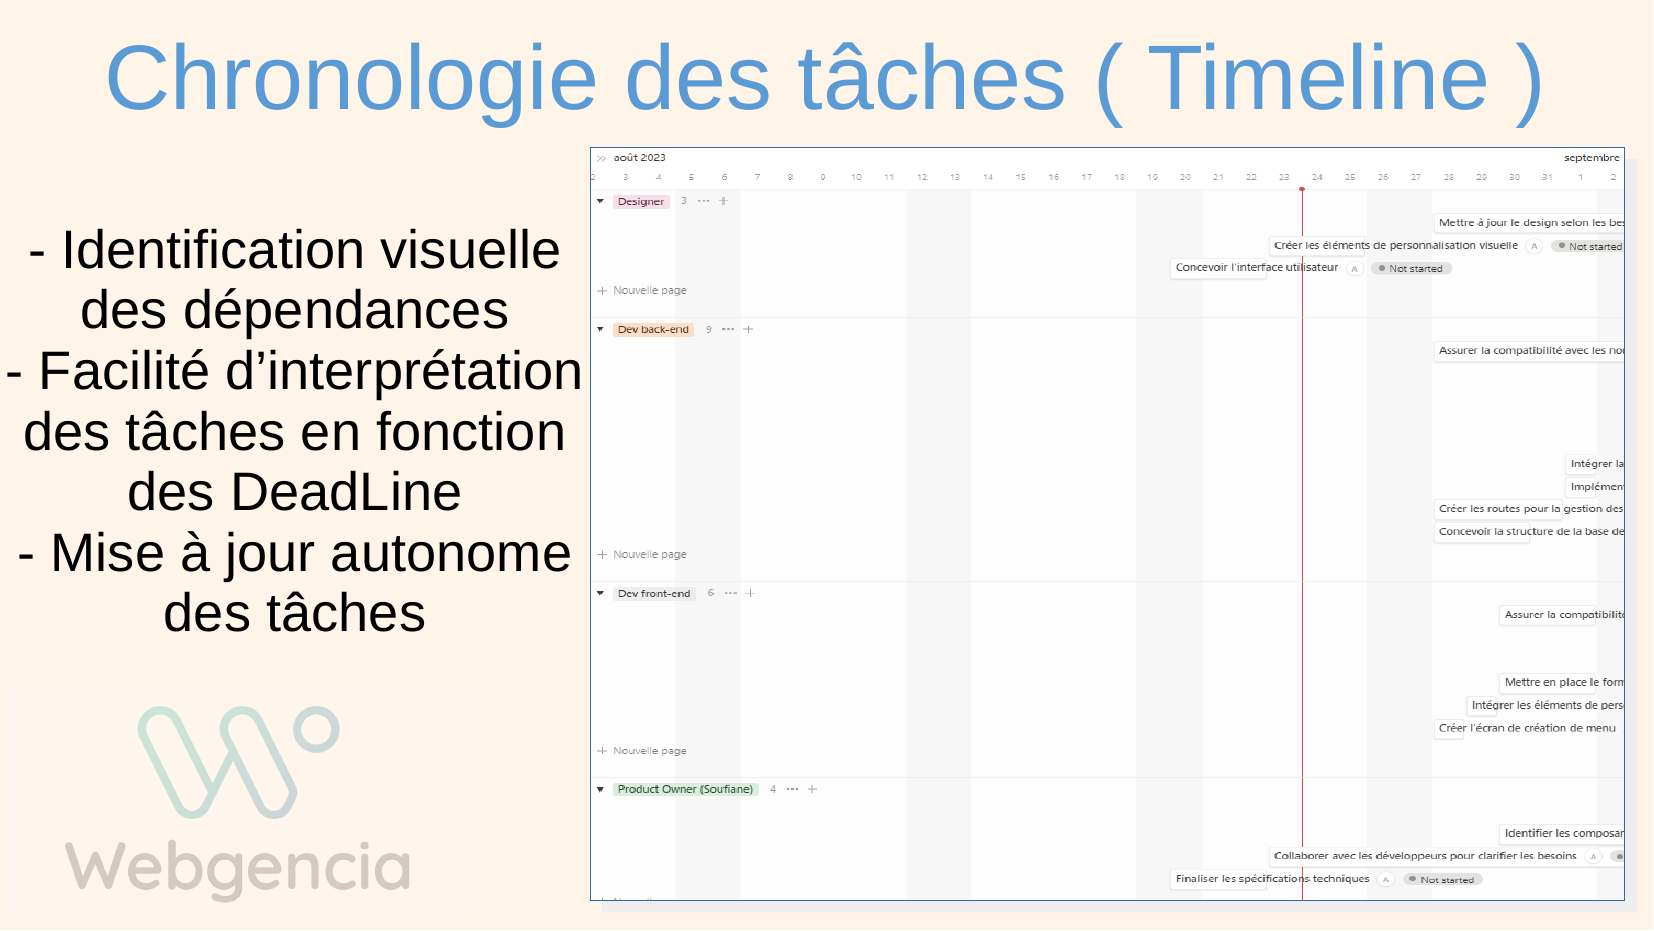

# Chronologie des tâches ( Timeline )
- Identification visuelle des dépendances
- Facilité d’interprétation des tâches en fonction des DeadLine
- Mise à jour autonome des tâches